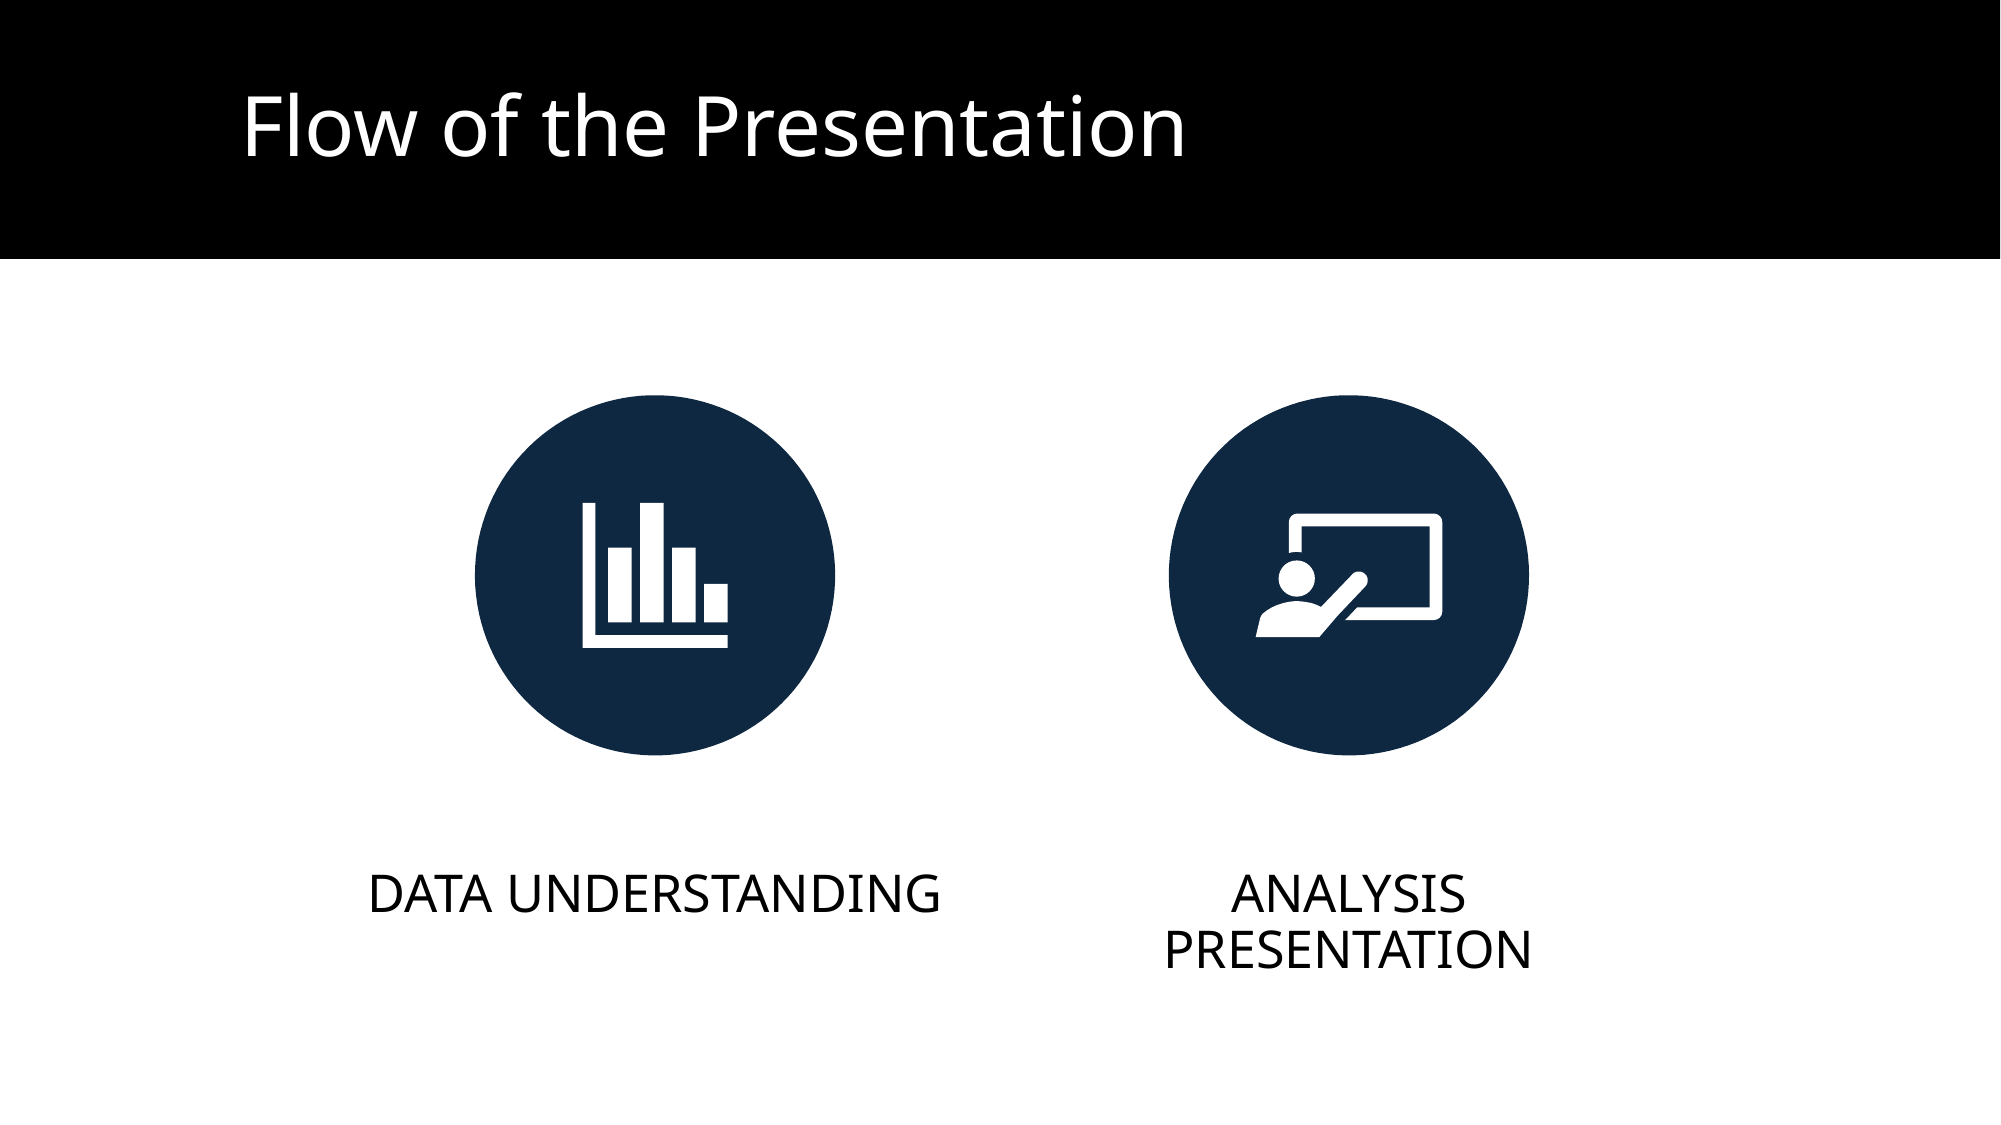

# Flow of the Presentation
Data Understanding
Analysis Presentation